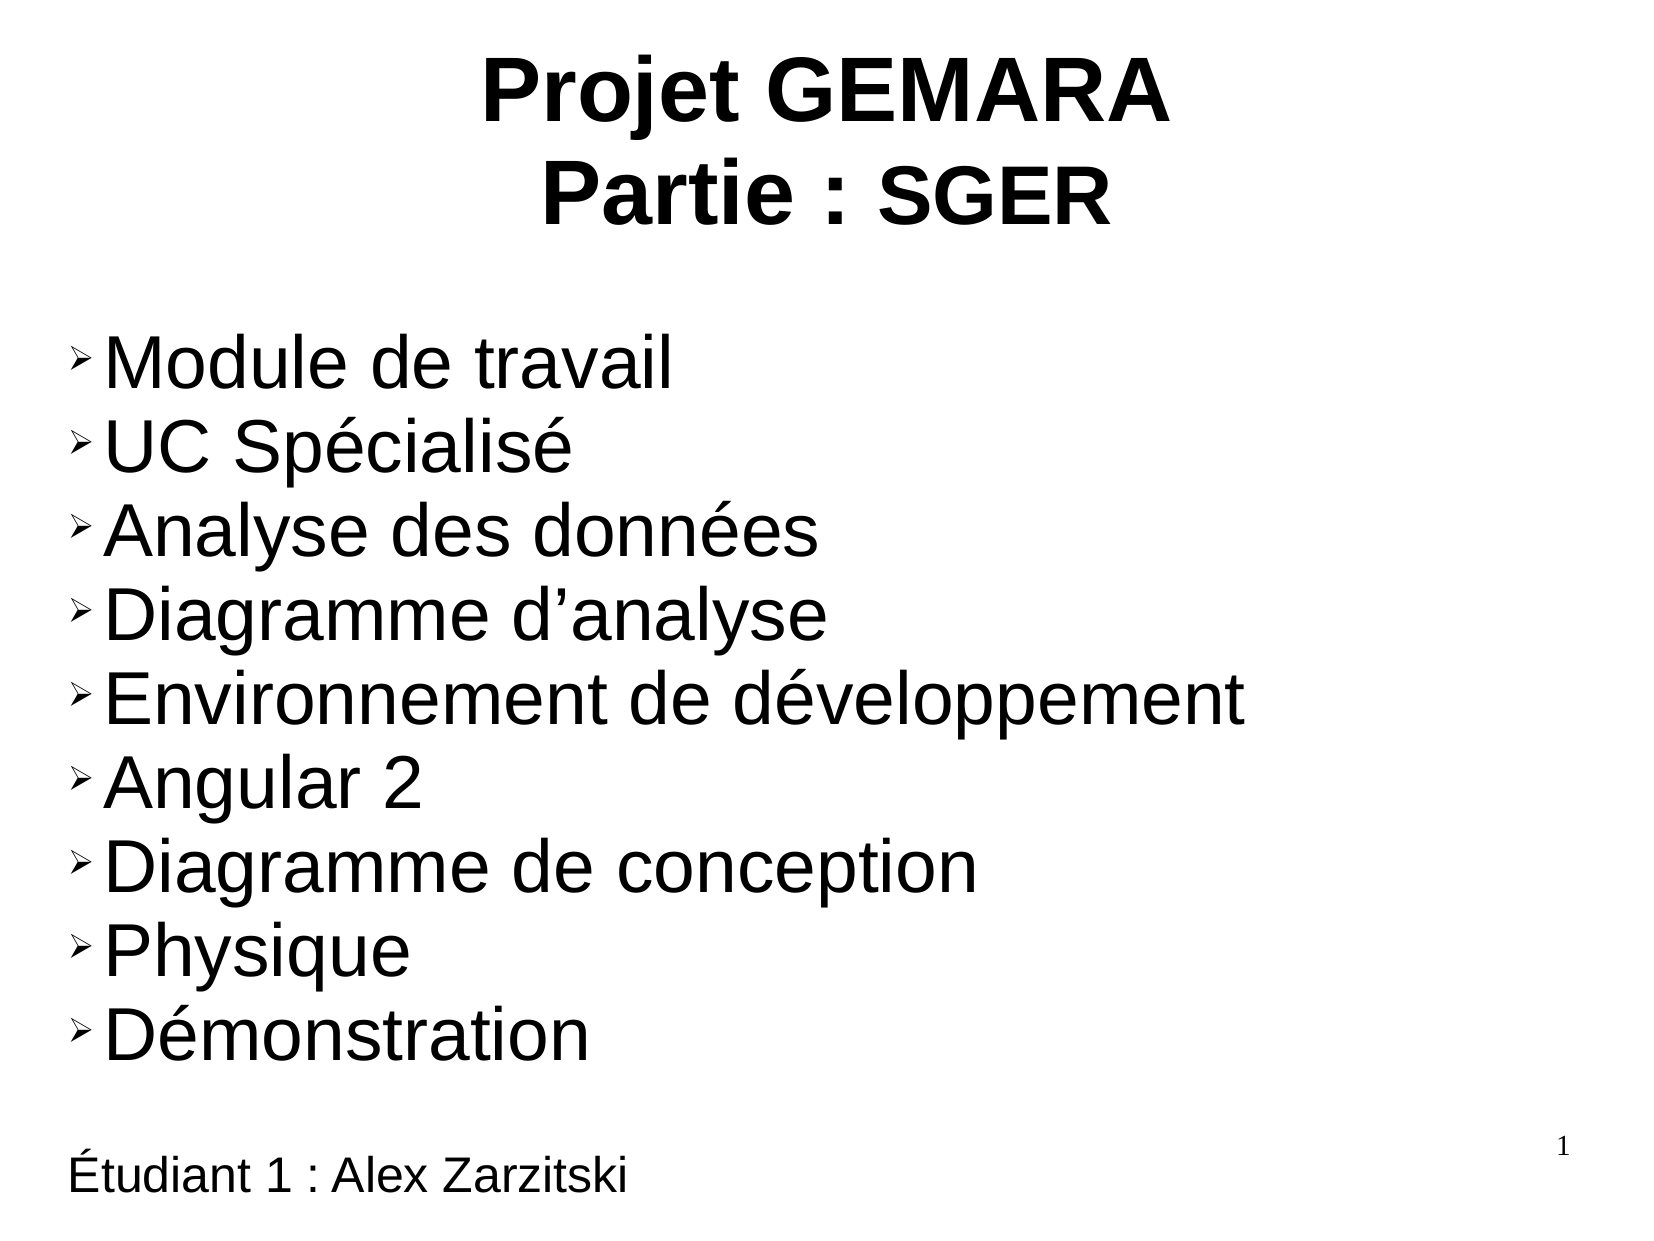

# Projet GEMARA Partie : SGER
Module de travail
UC Spécialisé
Analyse des données
Diagramme d’analyse
Environnement de développement
Angular 2
Diagramme de conception
Physique
Démonstration
1
Étudiant 1 : Alex Zarzitski